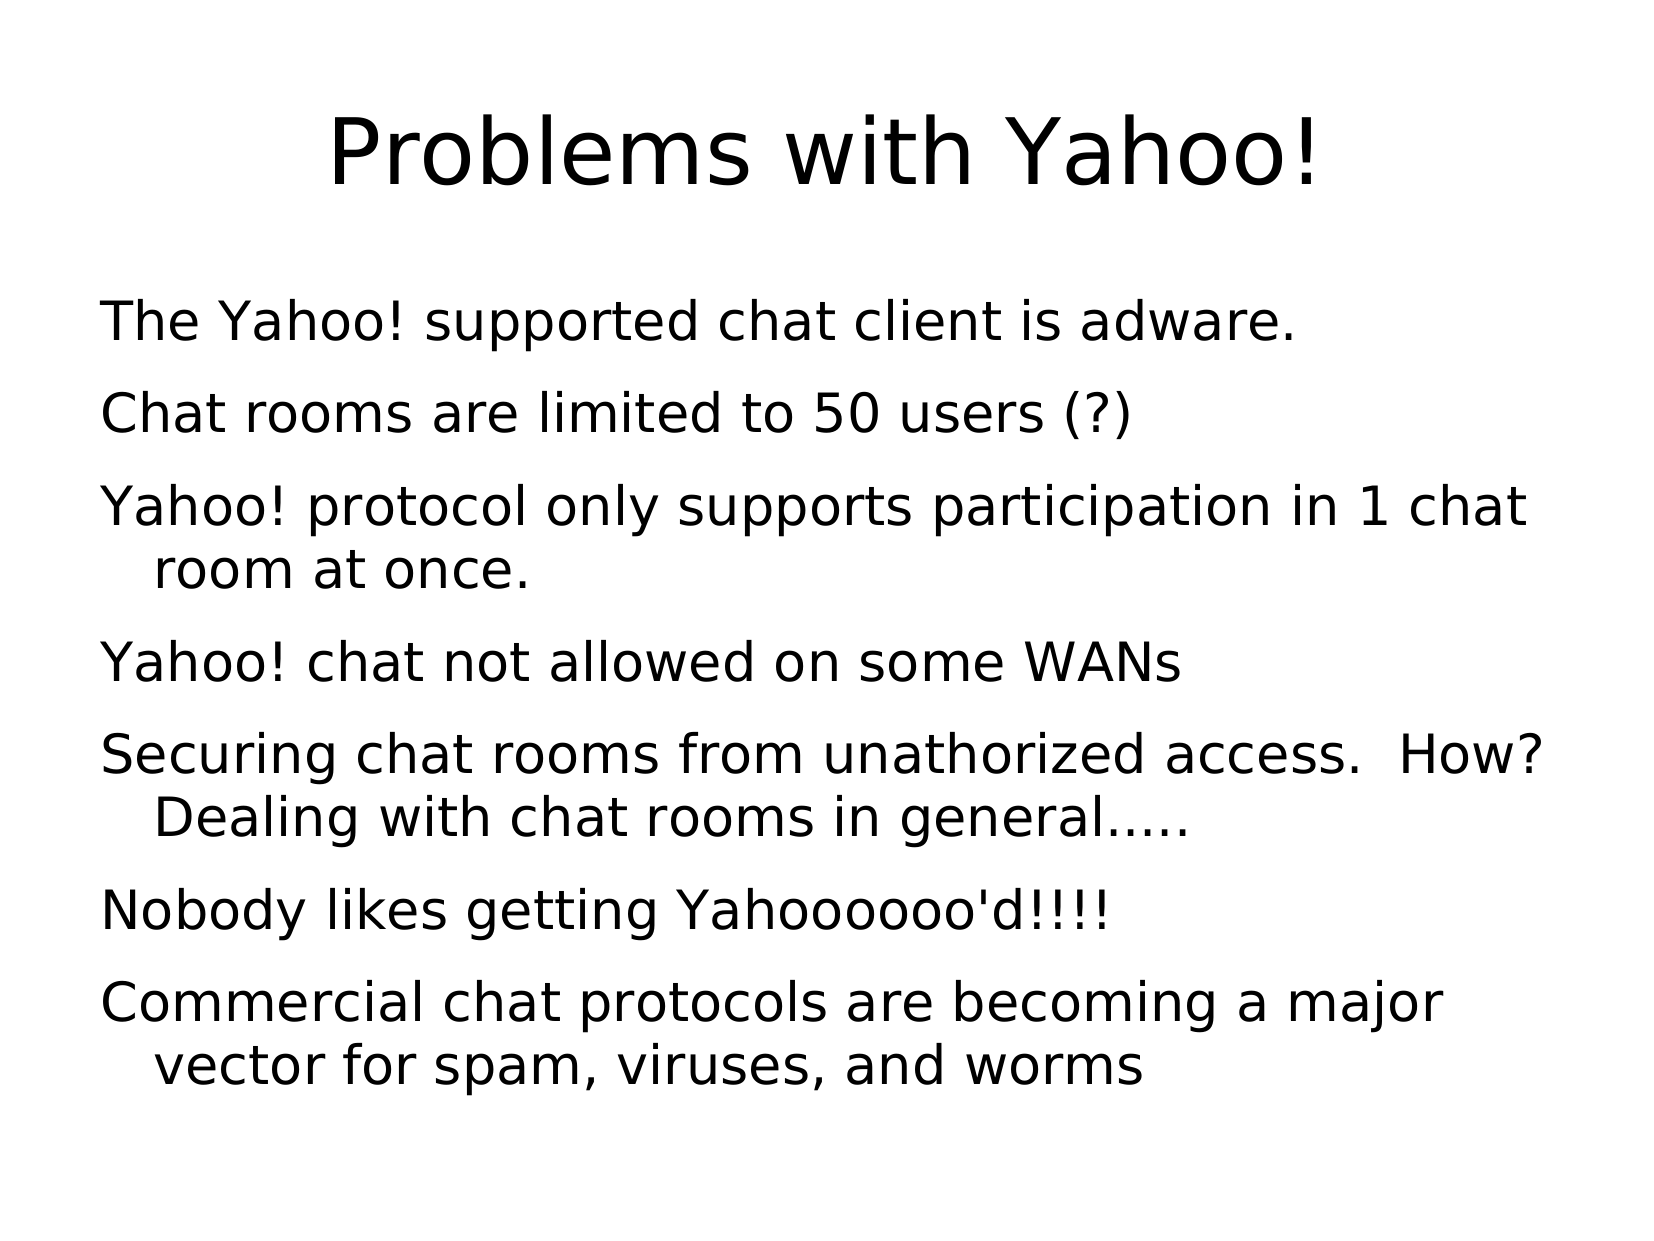

# Problems with Yahoo!
The Yahoo! supported chat client is adware.
Chat rooms are limited to 50 users (?)
Yahoo! protocol only supports participation in 1 chat room at once.
Yahoo! chat not allowed on some WANs
Securing chat rooms from unathorized access. How? Dealing with chat rooms in general.....
Nobody likes getting Yahoooooo'd!!!!
Commercial chat protocols are becoming a major vector for spam, viruses, and worms